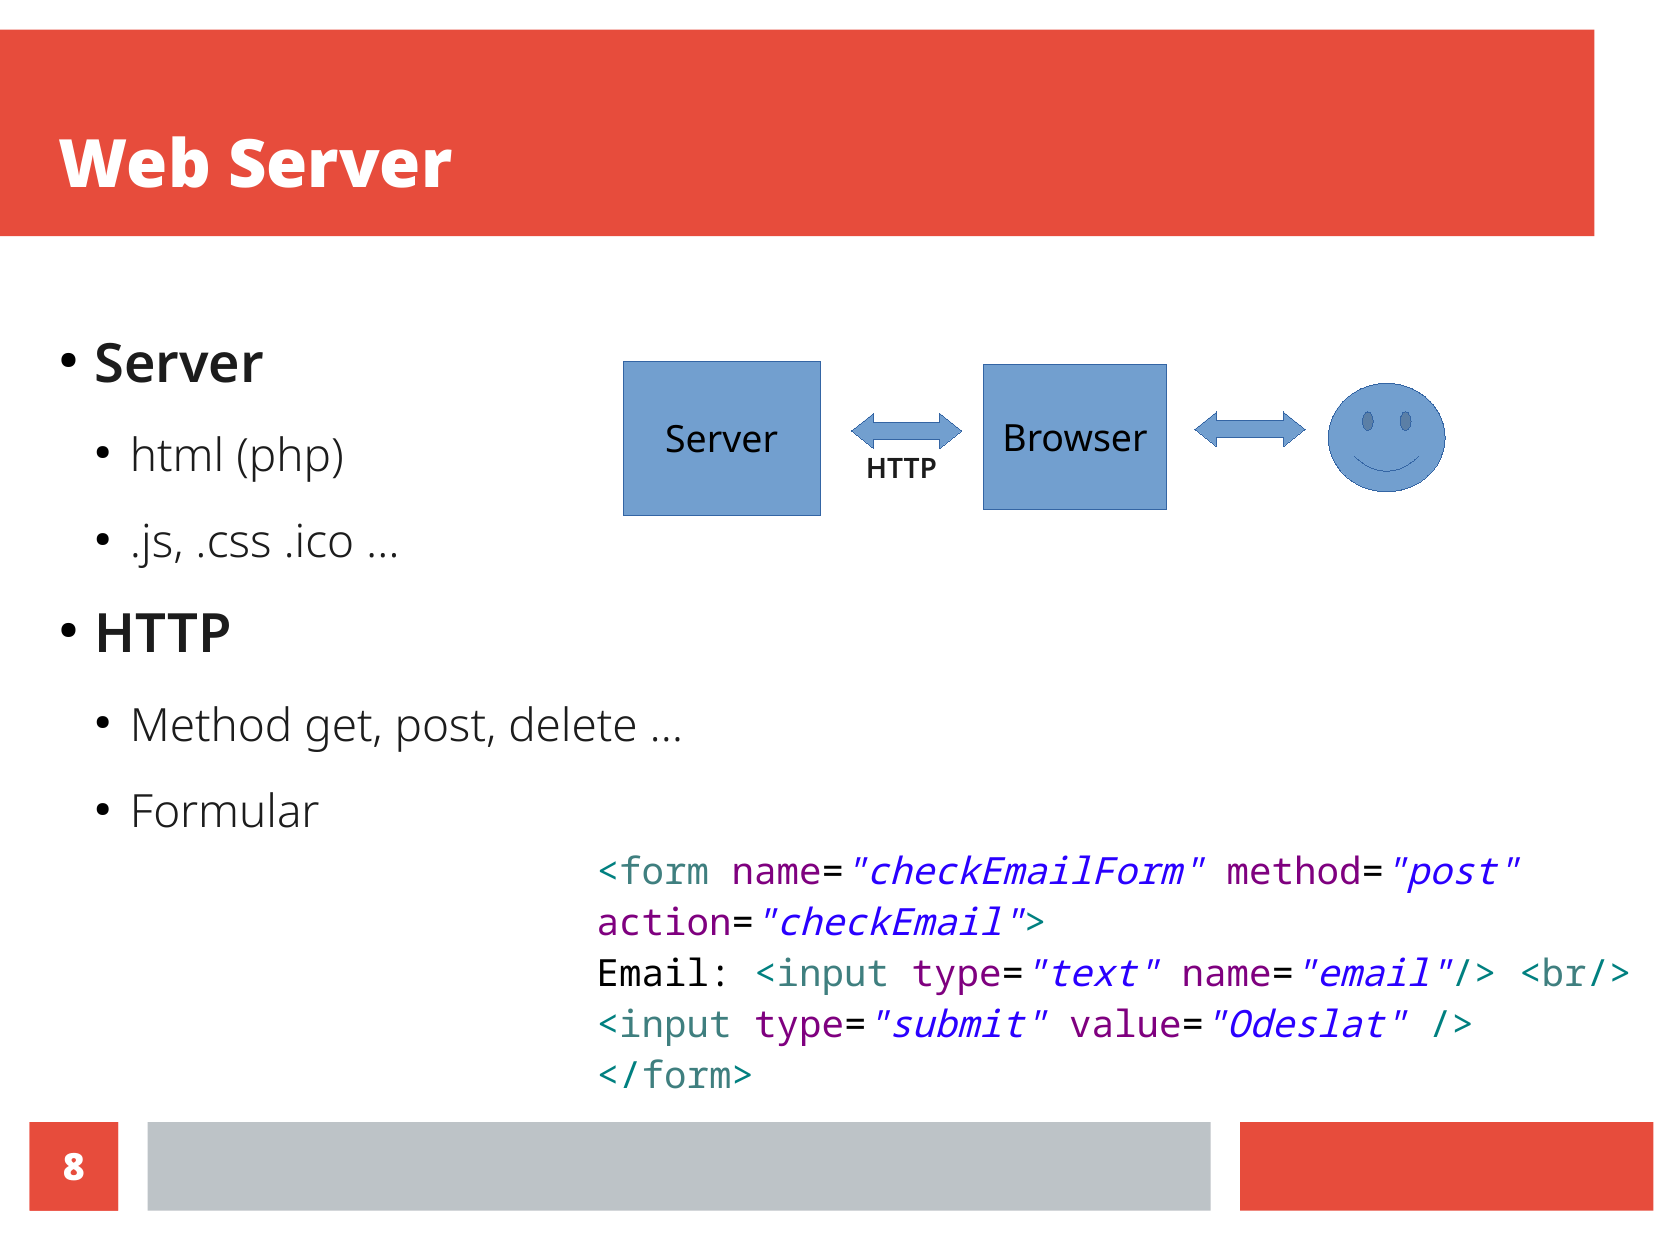

# Web Server
Server
html (php)
.js, .css .ico …
HTTP
Method get, post, delete …
Formular
Server
Browser
HTTP
<form name="checkEmailForm" method="post" action="checkEmail">
Email: <input type="text" name="email"/> <br/>
<input type="submit" value="Odeslat" />
</form>
8